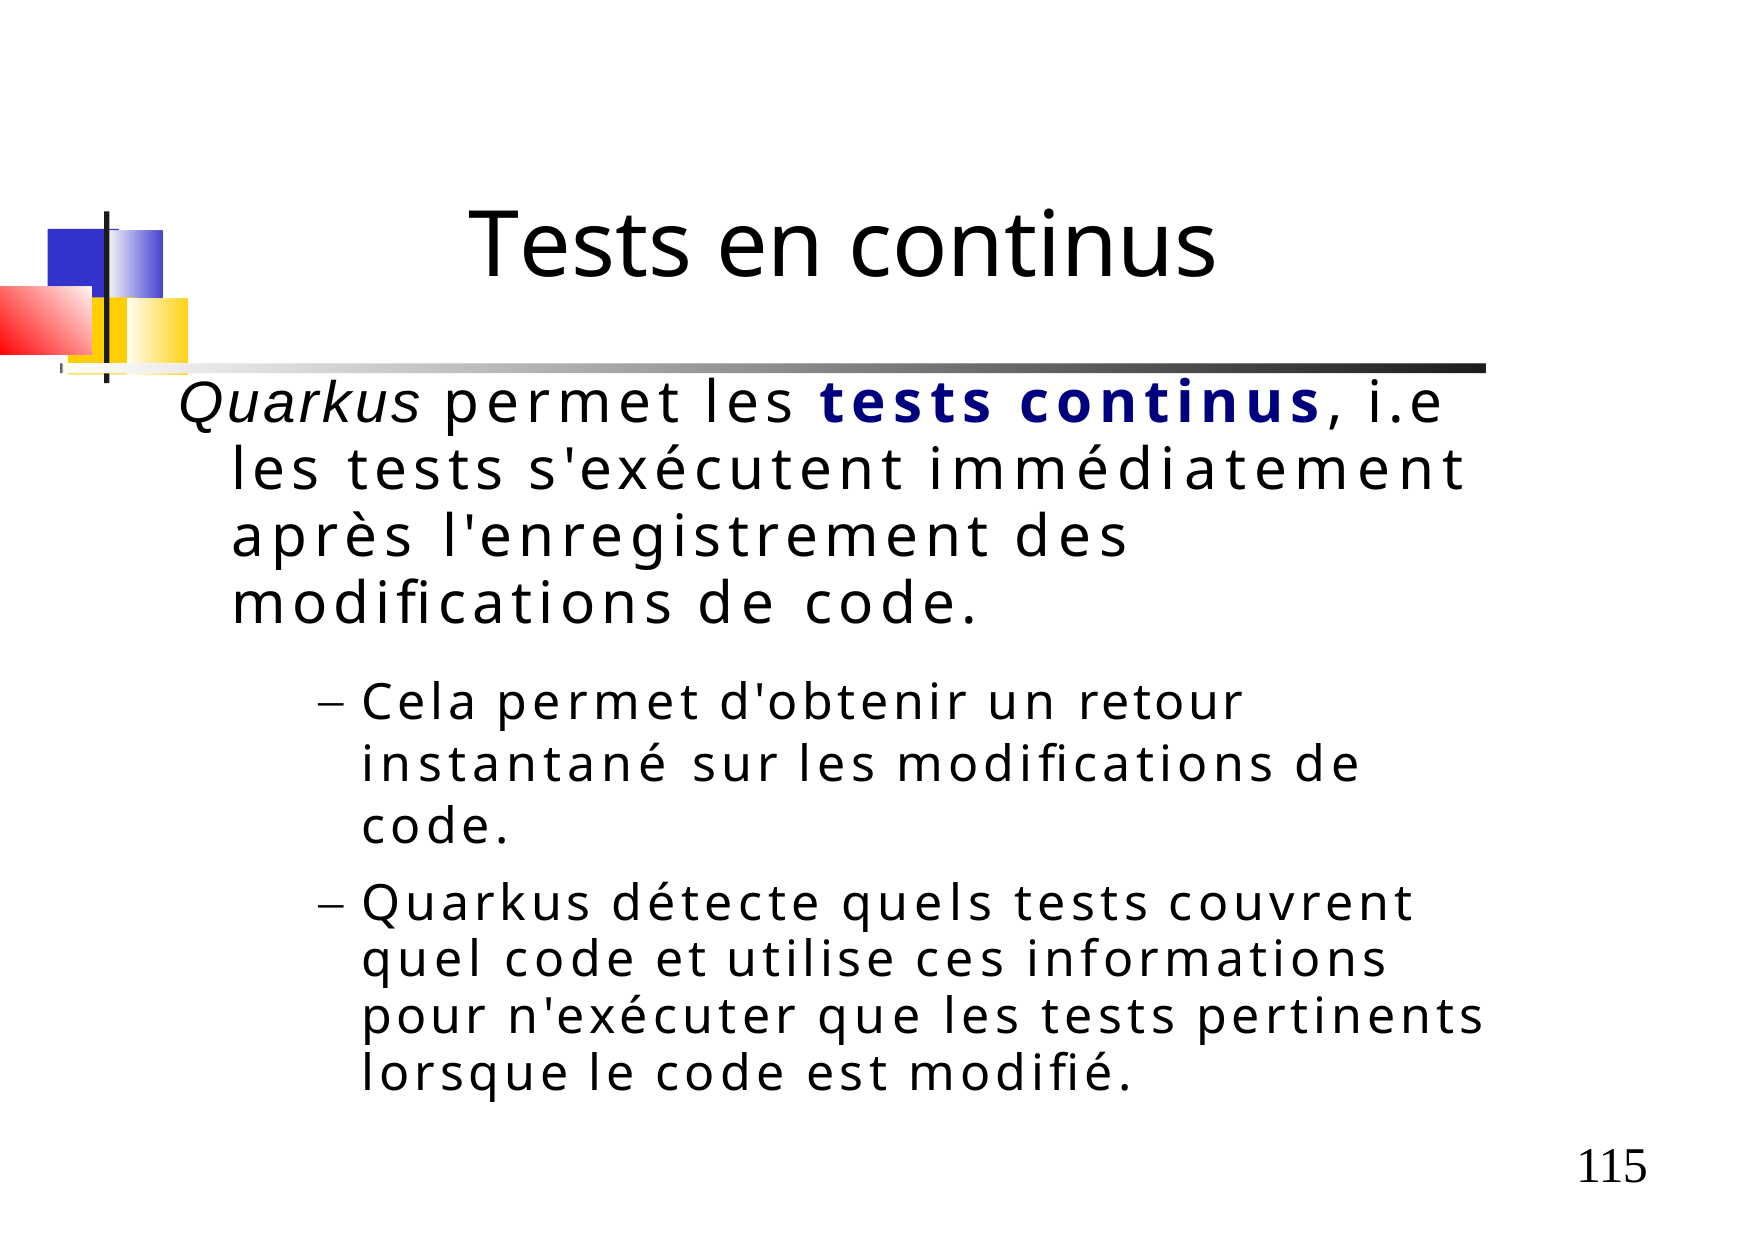

# Tests en continus
Quarkus permet les tests continus, i.e les tests s'exécutent immédiatement après l'enregistrement des modifications de code.
Cela permet d'obtenir un retour instantané sur les modifications de code.
Quarkus détecte quels tests couvrent quel code et utilise ces informations pour n'exécuter que les tests pertinents lorsque le code est modifié.
115